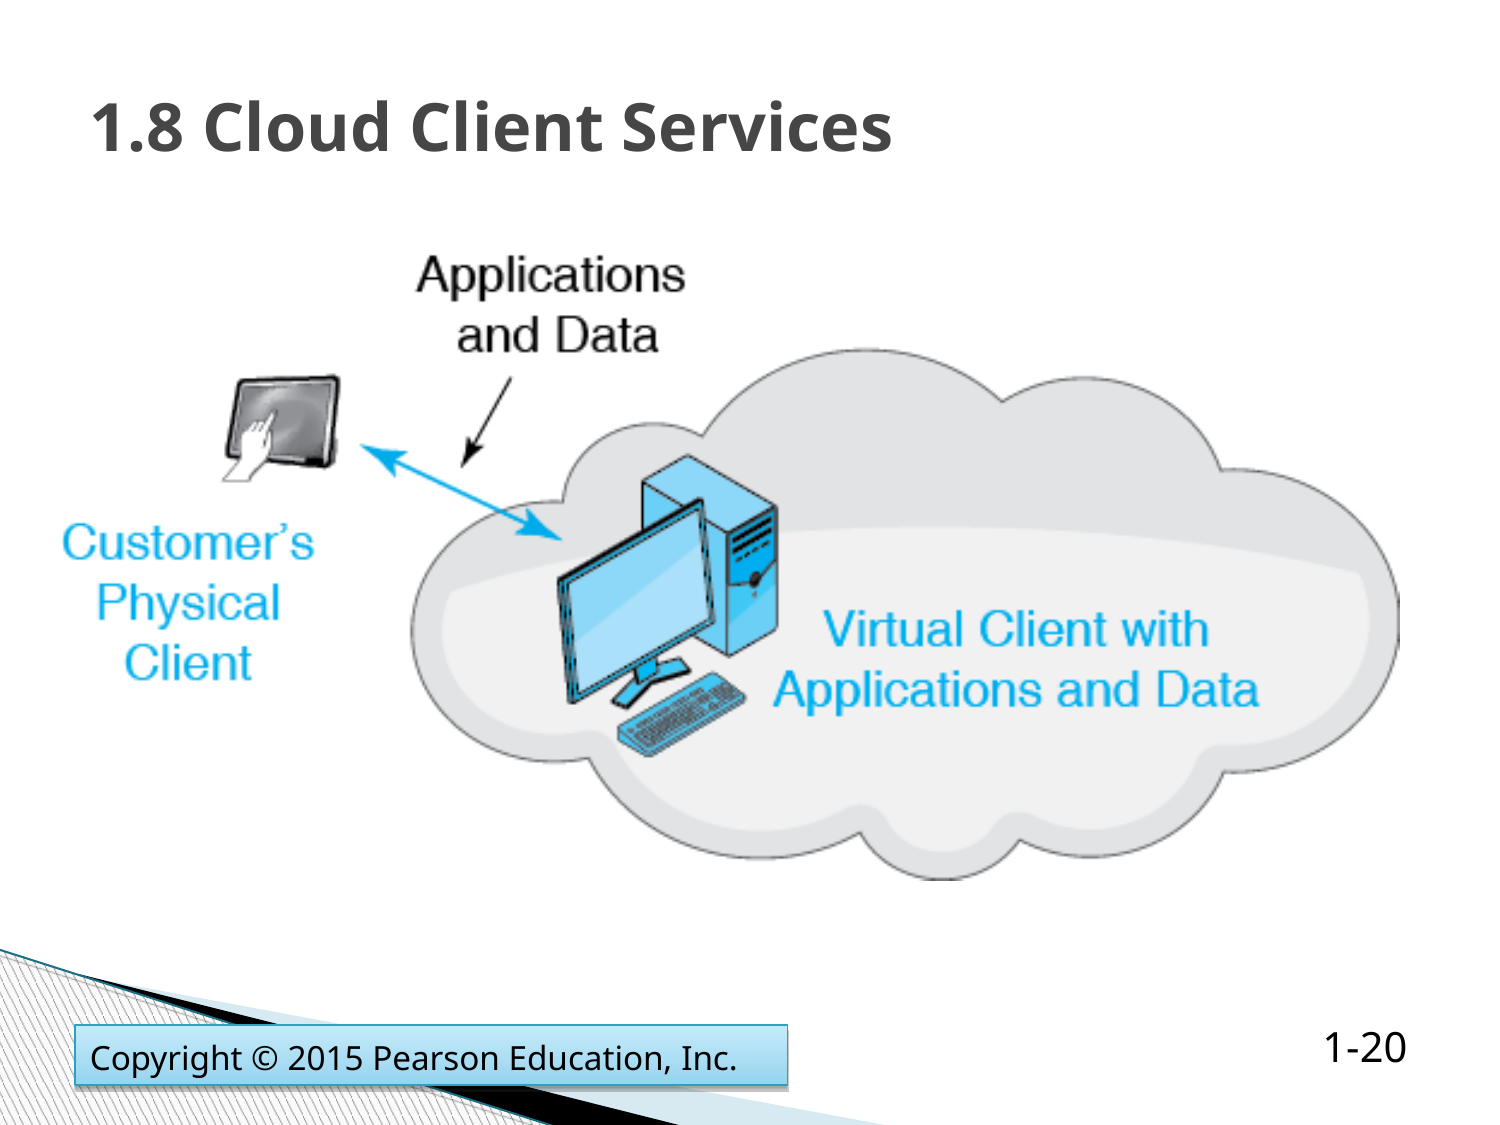

# 1.8 Cloud Client Services
Copyright © 2015 Pearson Education, Inc.